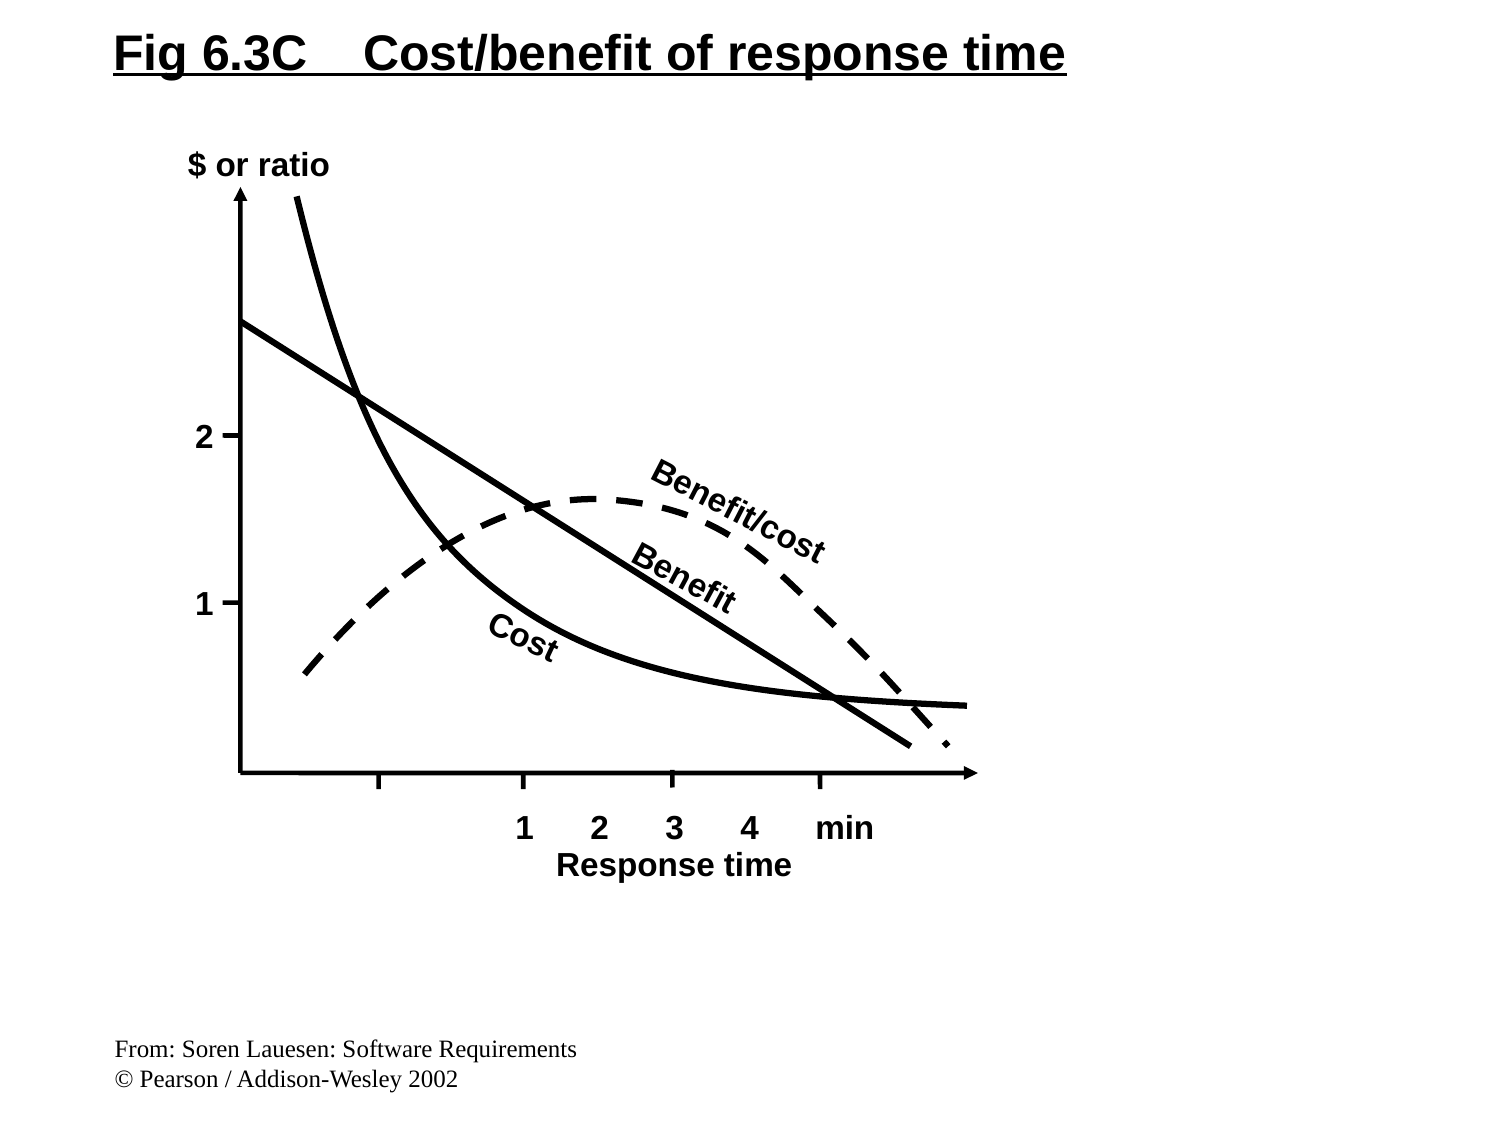

Fig 6.3C Cost/benefit of response time
$ or ratio
2
Benefit/cost
Benefit
1
Cost
1	2	3	4	min
Response time
From: Soren Lauesen: Software Requirements
© Pearson / Addison-Wesley 2002